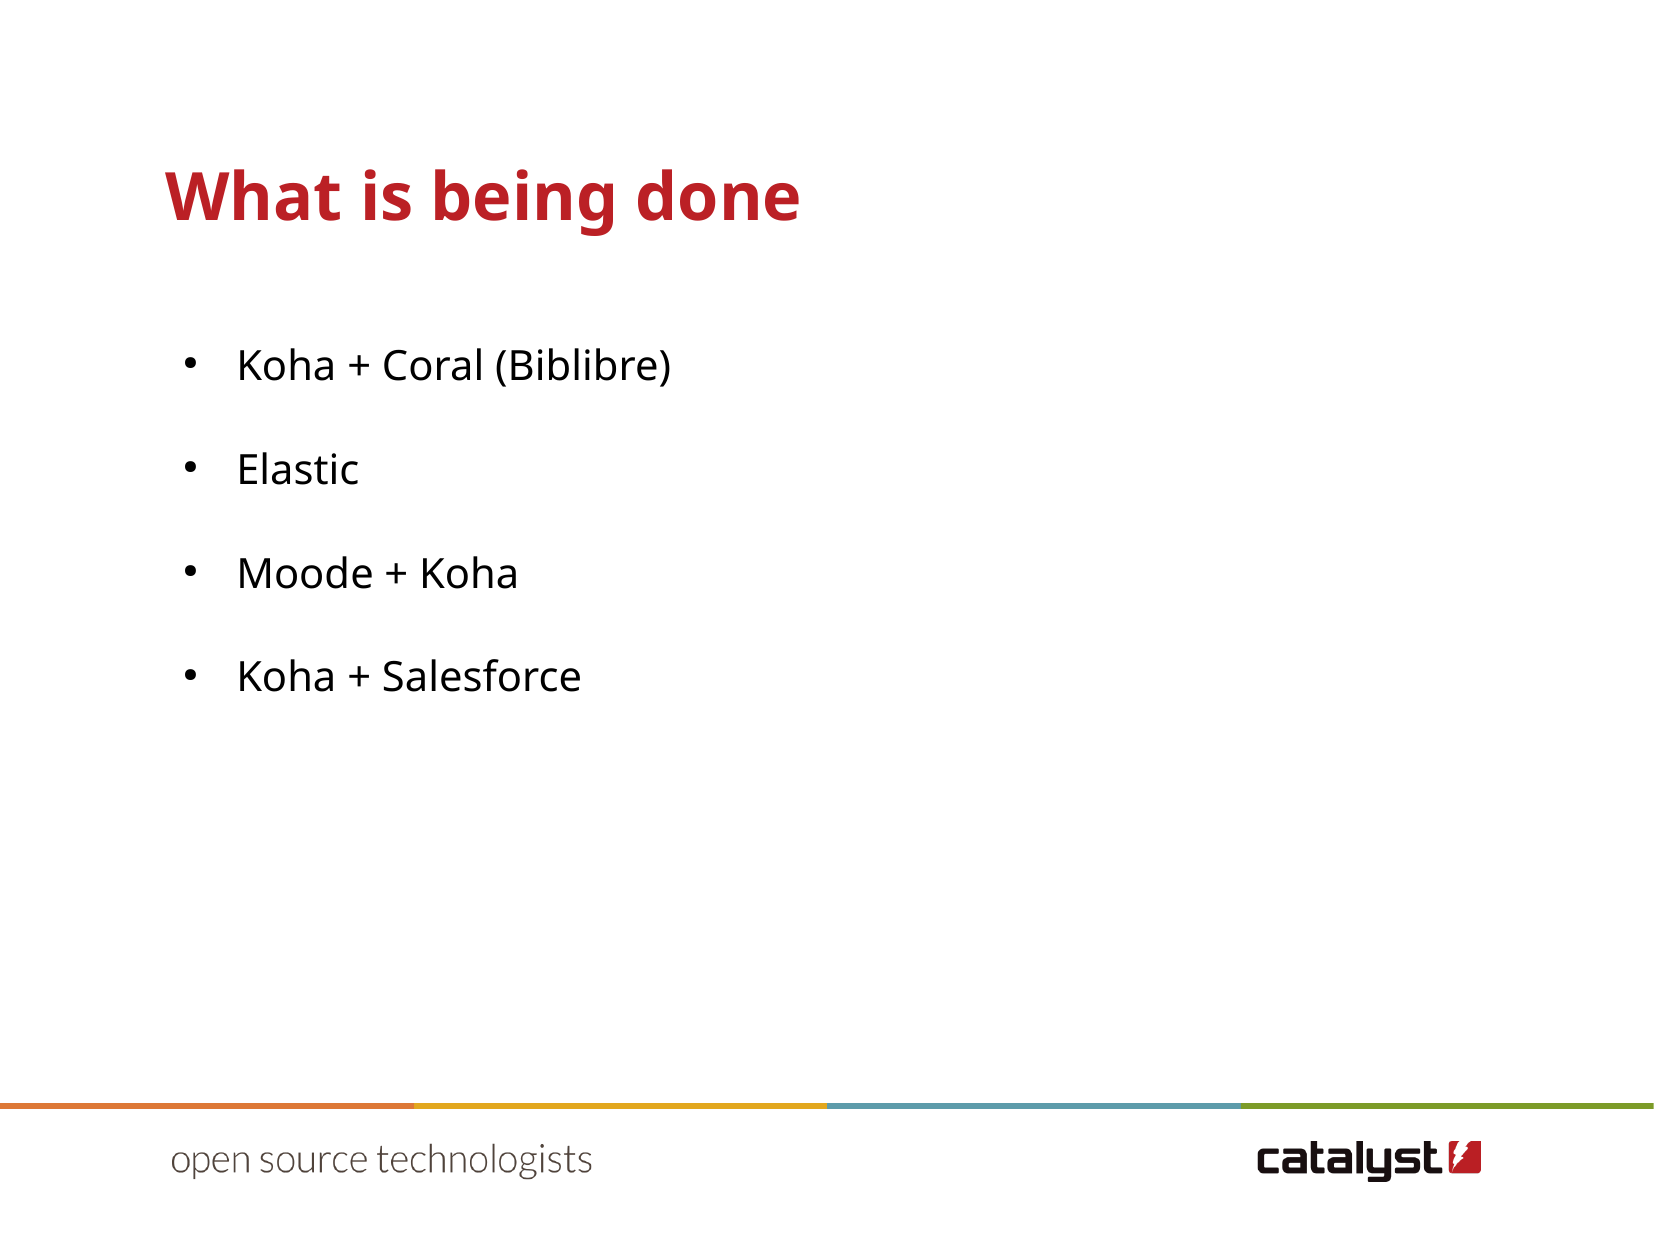

# What is being done
Koha + Coral (Biblibre)
Elastic
Moode + Koha
Koha + Salesforce